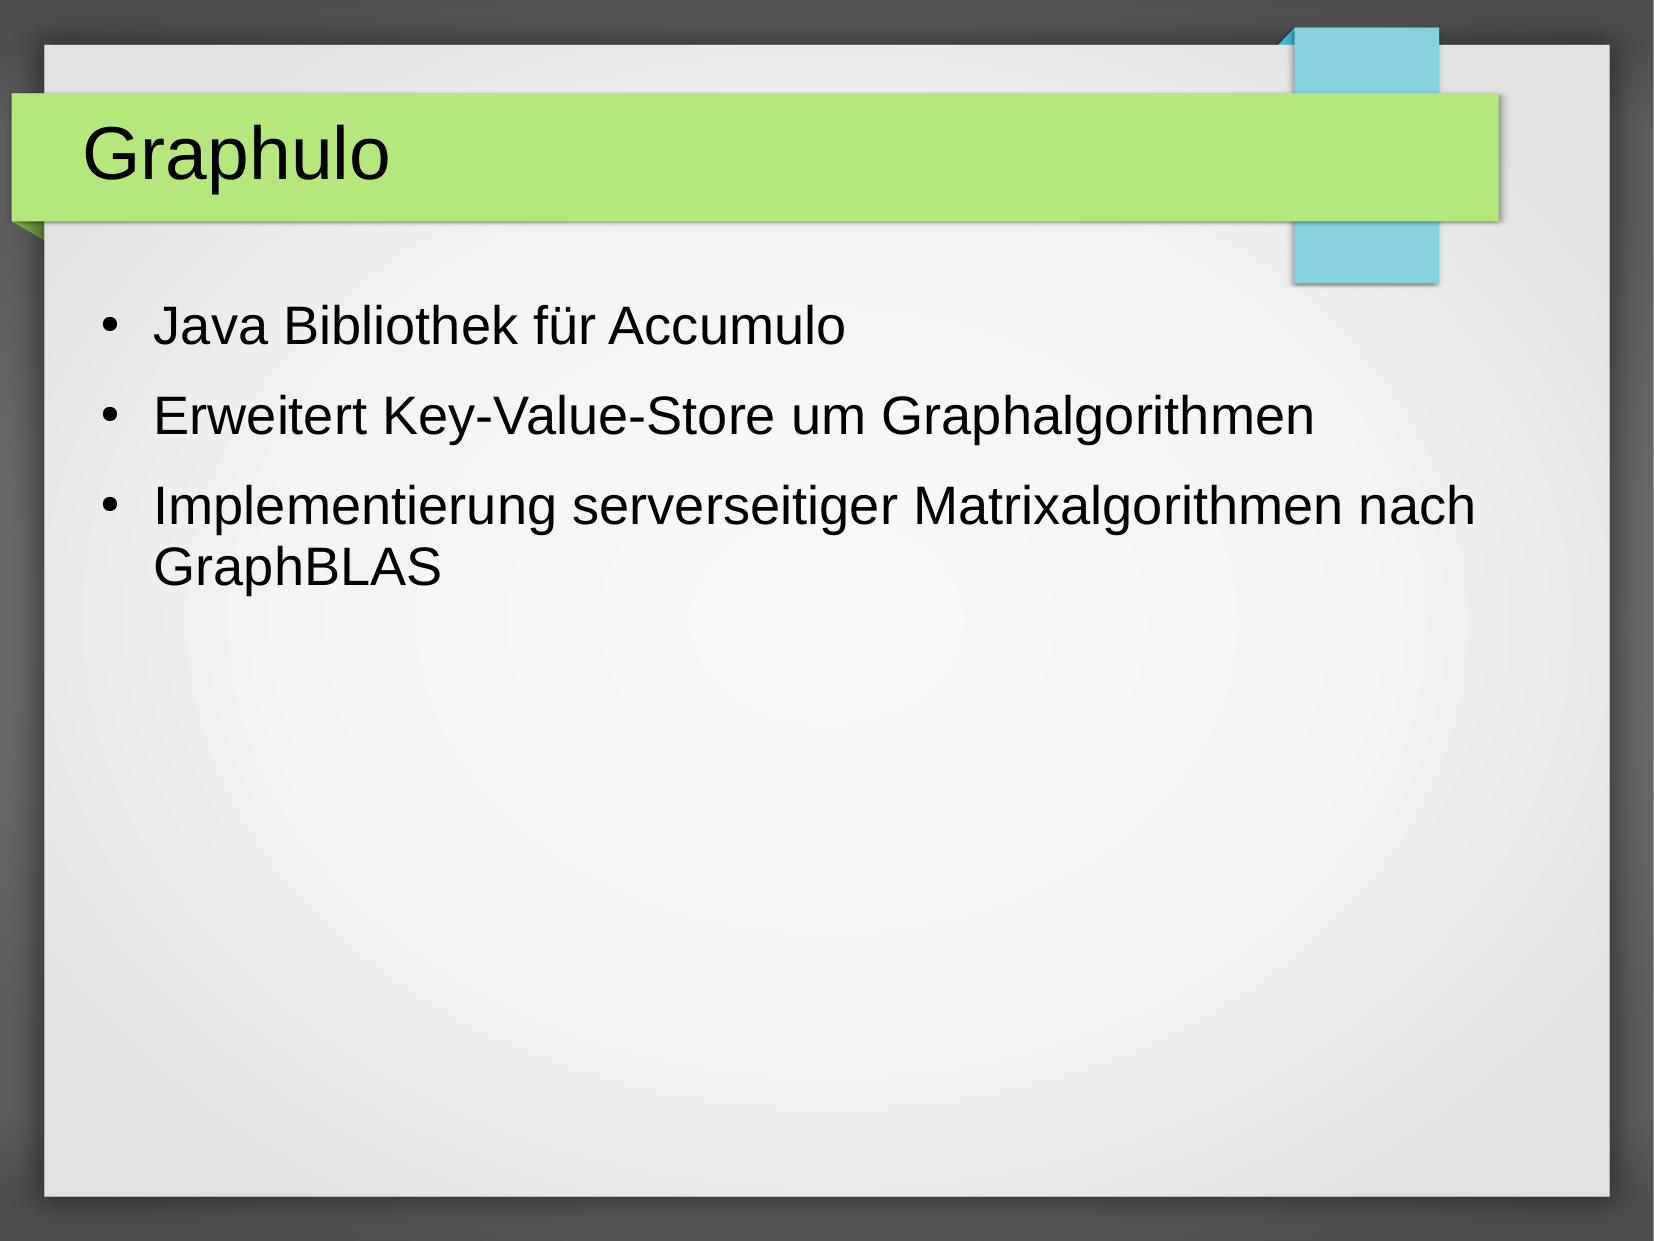

# Graphulo
Java Bibliothek für Accumulo
Erweitert Key-Value-Store um Graphalgorithmen
Implementierung serverseitiger Matrixalgorithmen nach GraphBLAS